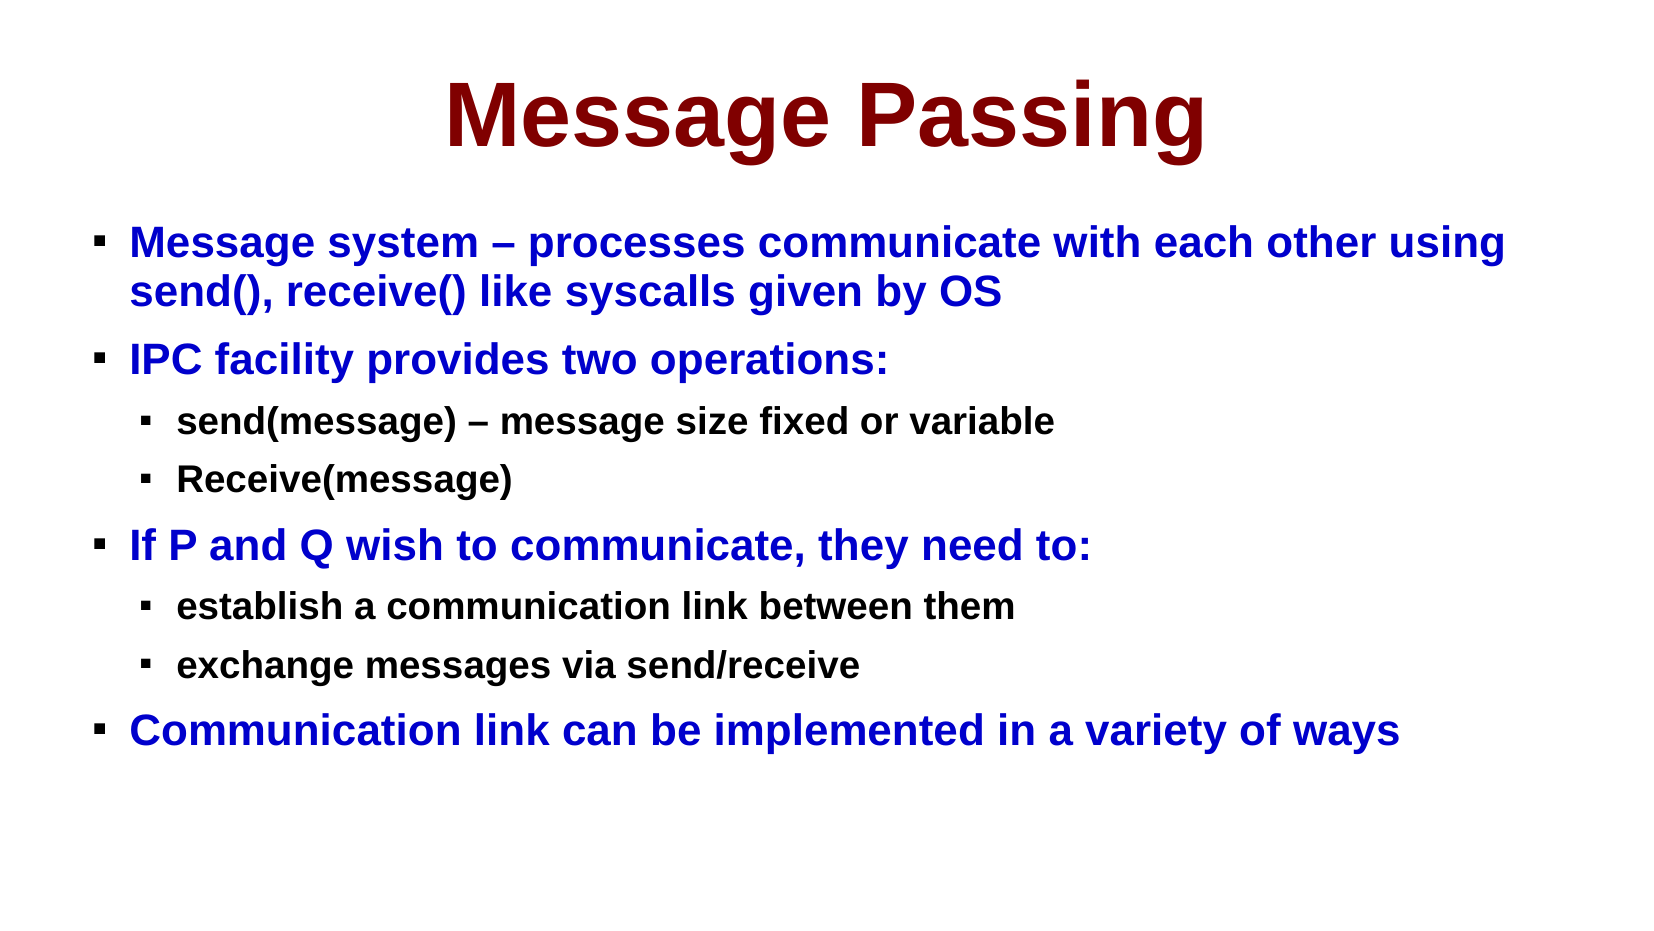

# Message Passing
Message system – processes communicate with each other using send(), receive() like syscalls given by OS
IPC facility provides two operations:
send(message) – message size fixed or variable
Receive(message)
If P and Q wish to communicate, they need to:
establish a communication link between them
exchange messages via send/receive
Communication link can be implemented in a variety of ways